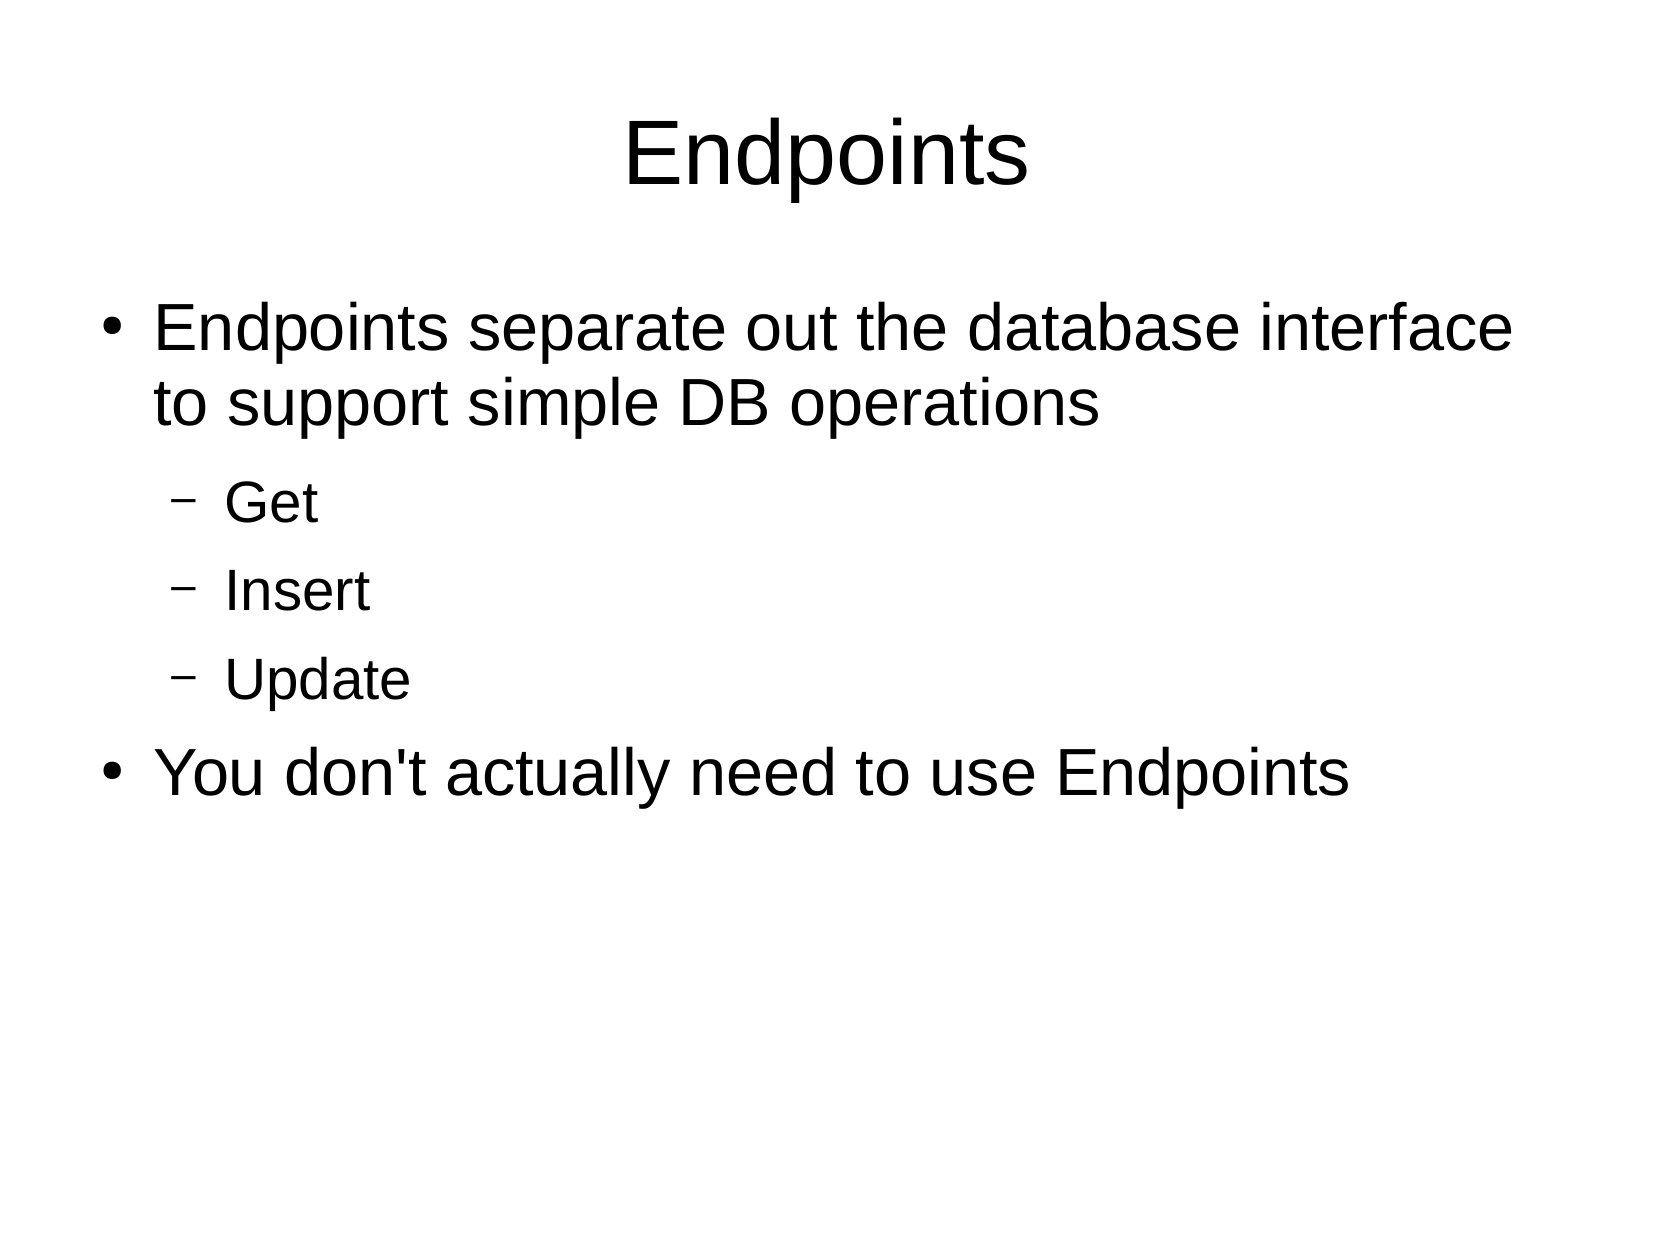

# Endpoints
Endpoints separate out the database interface to support simple DB operations
Get
Insert
Update
You don't actually need to use Endpoints